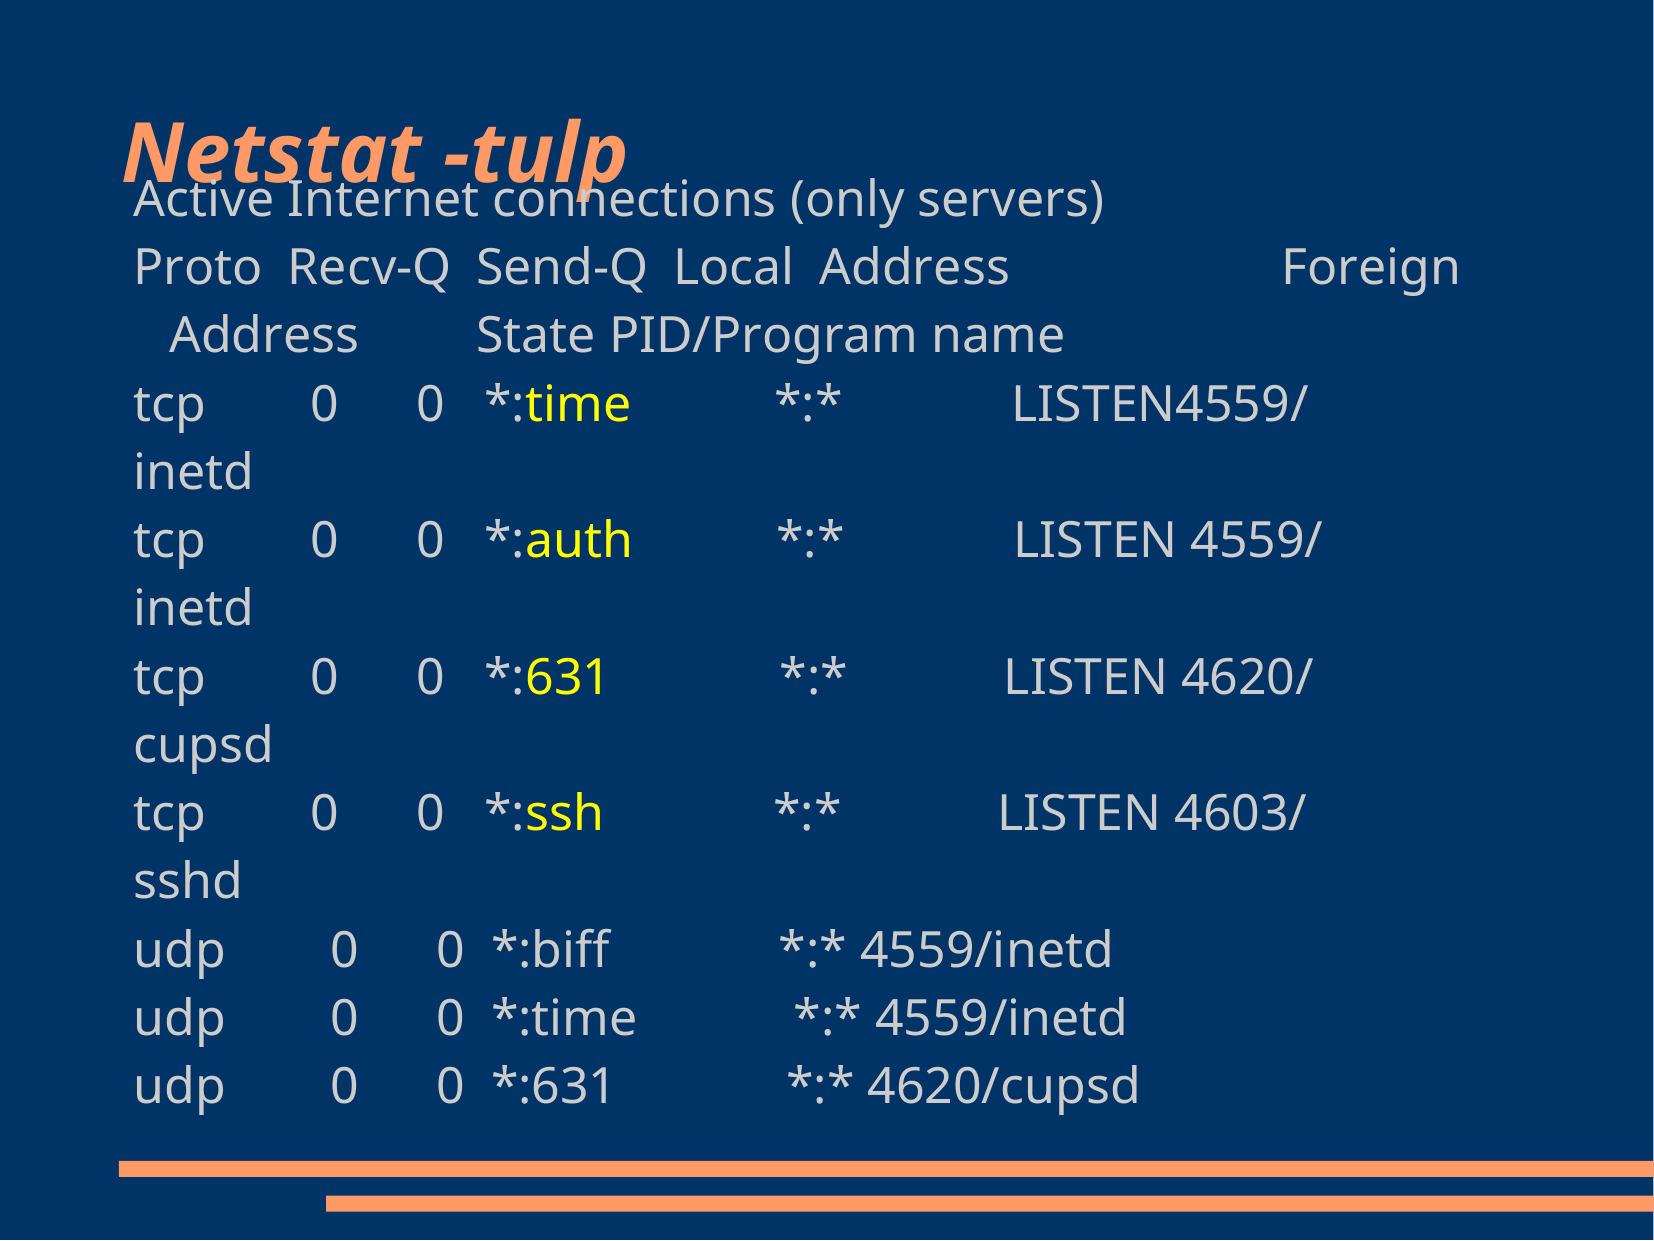

# Netstat -tulp
Active Internet connections (only servers)
Proto Recv-Q Send-Q Local Address Foreign Address State PID/Program name
tcp 0 0 *:time *:* LISTEN4559/
inetd
tcp 0 0 *:auth *:* LISTEN 4559/
inetd
tcp 0 0 *:631 *:* LISTEN 4620/
cupsd
tcp 0 0 *:ssh *:* LISTEN 4603/
sshd
udp 0 0 *:biff *:* 4559/inetd
udp 0 0 *:time *:* 4559/inetd
udp 0 0 *:631 *:* 4620/cupsd